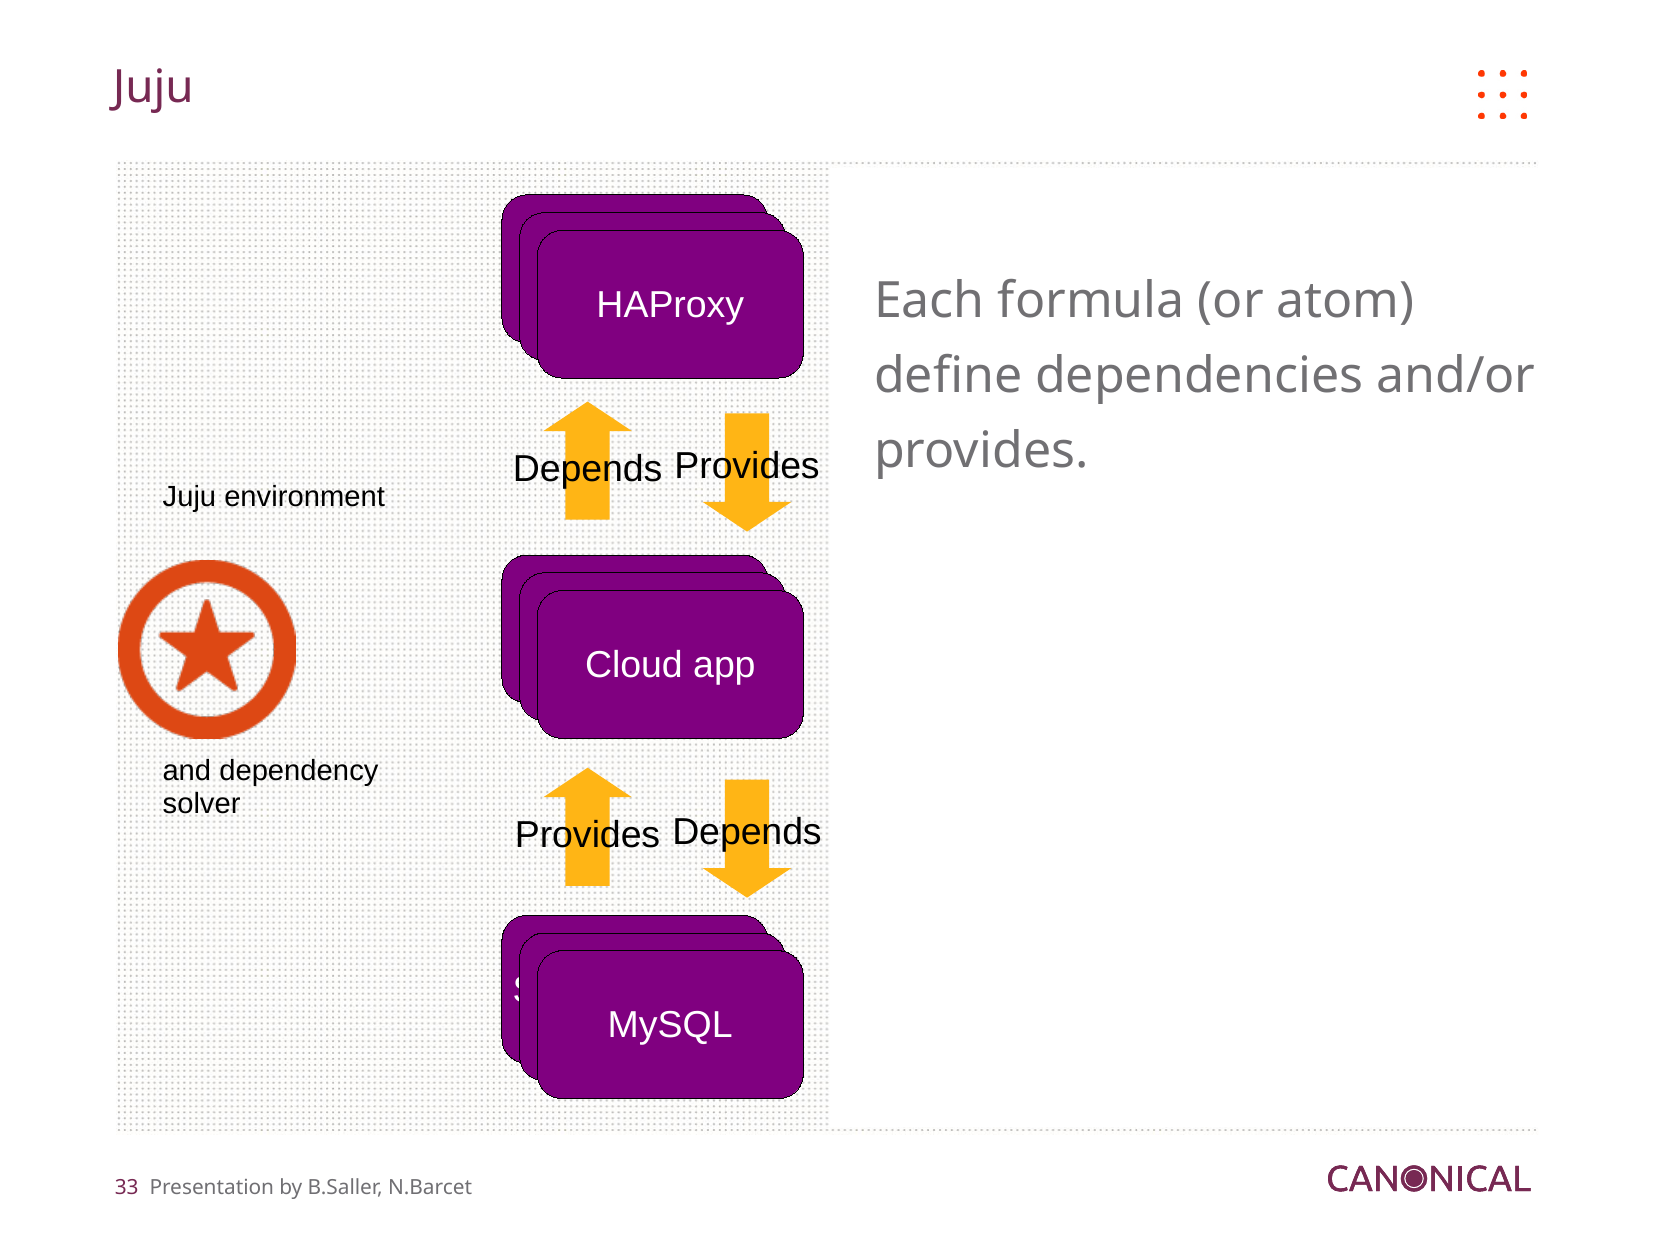

# Juju
Load
Balancer
HAProxy
Each formula (or atom) define dependencies and/or provides.
Depends
Provides
Juju environment
Cloud app
Cloud app
Cloud app
and dependency solver
Provides
Depends
SQL Database
MySQL